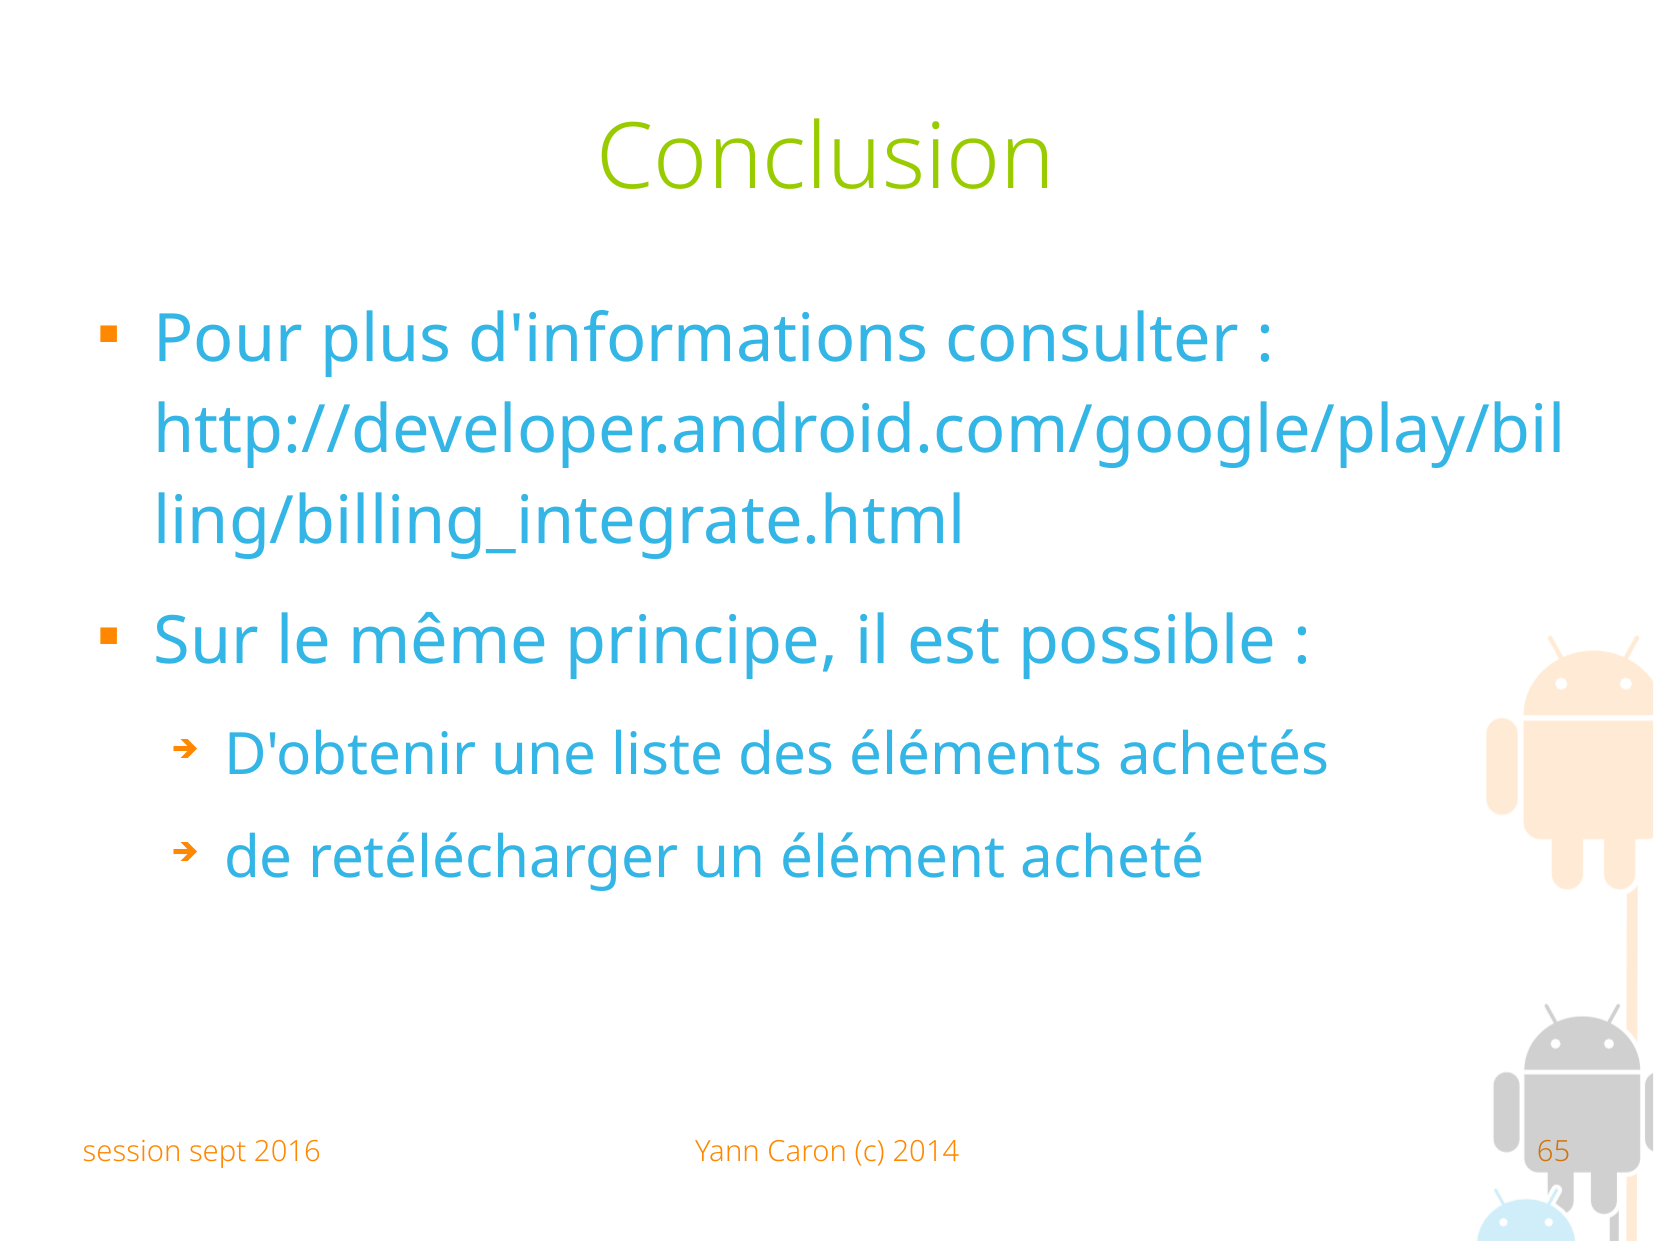

# Conclusion
Pour plus d'informations consulter : http://developer.android.com/google/play/billing/billing_integrate.html
Sur le même principe, il est possible :
D'obtenir une liste des éléments achetés
de retélécharger un élément acheté
session sept 2016
Yann Caron (c) 2014
65